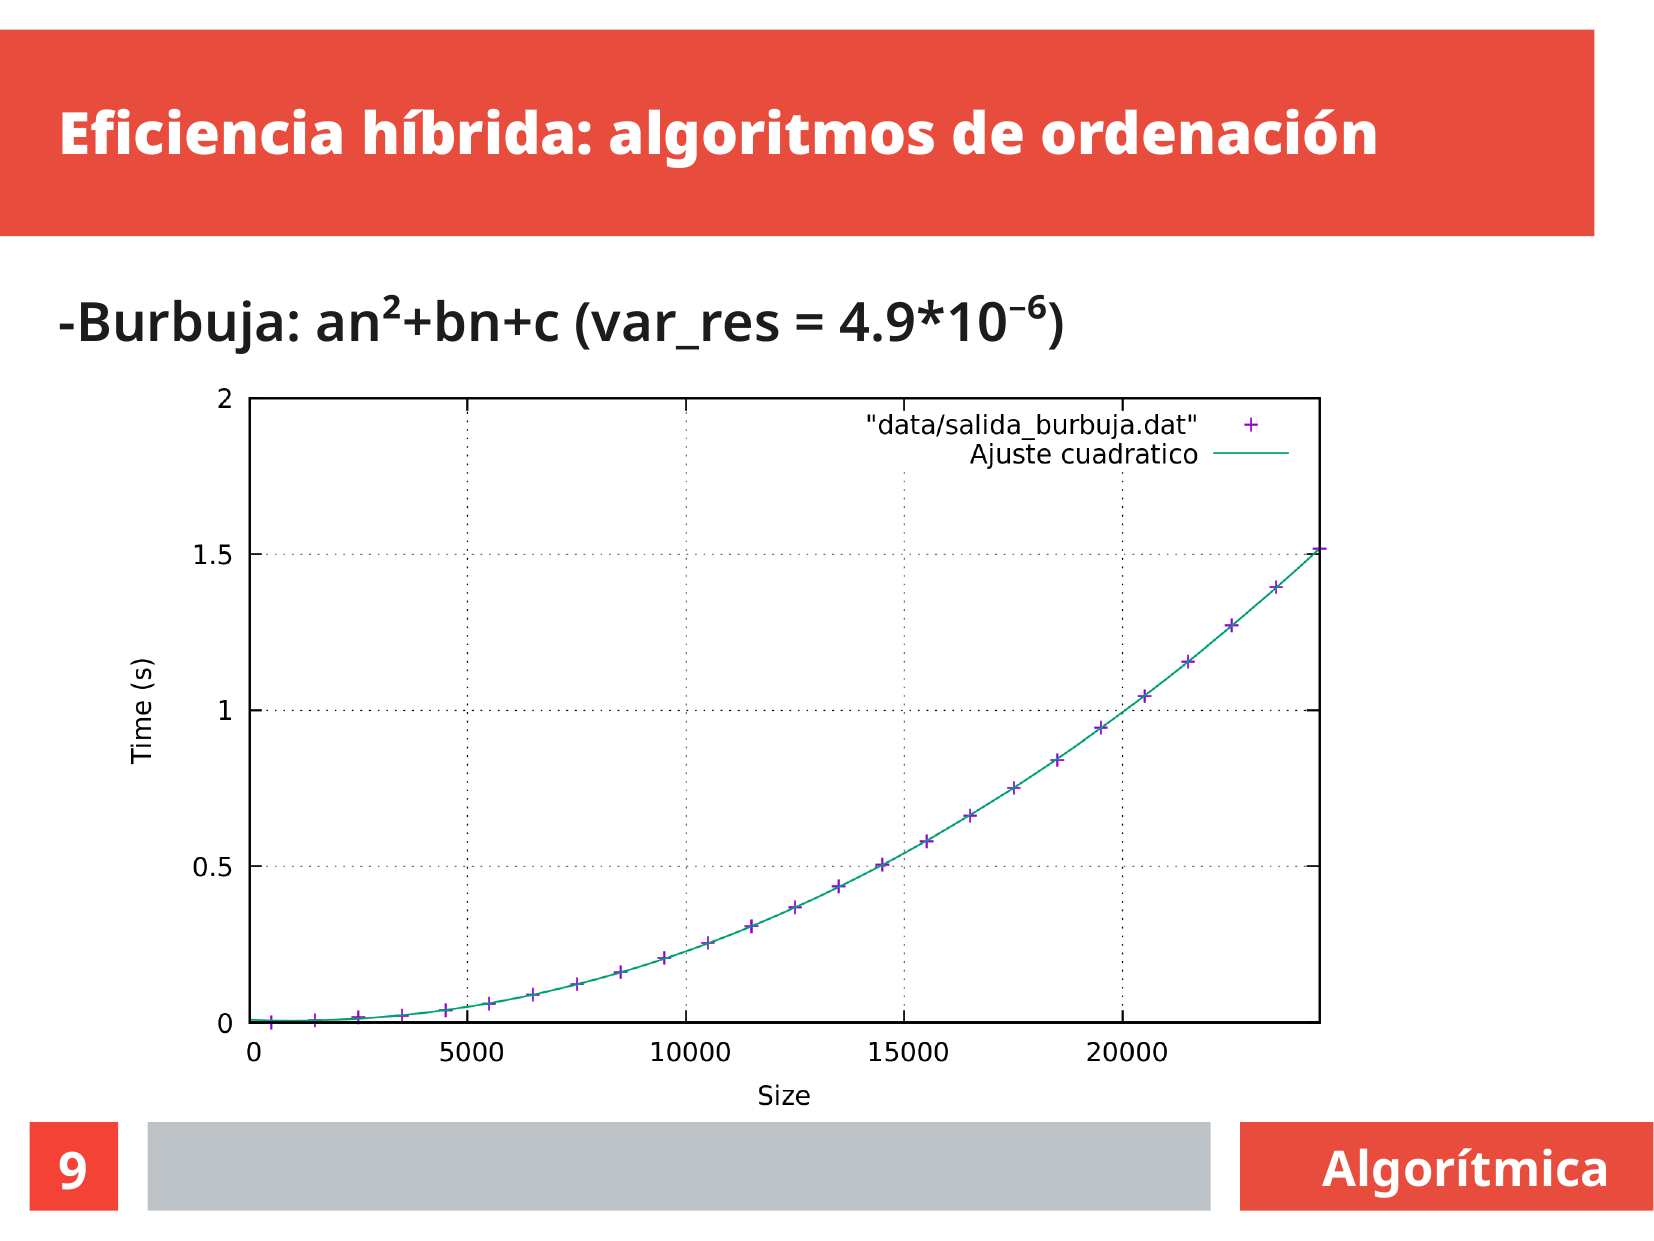

# Eficiencia híbrida: algoritmos de ordenación
-Burbuja: an²+bn+c (var_res = 4.9*10⁻⁶)
9
Algorítmica